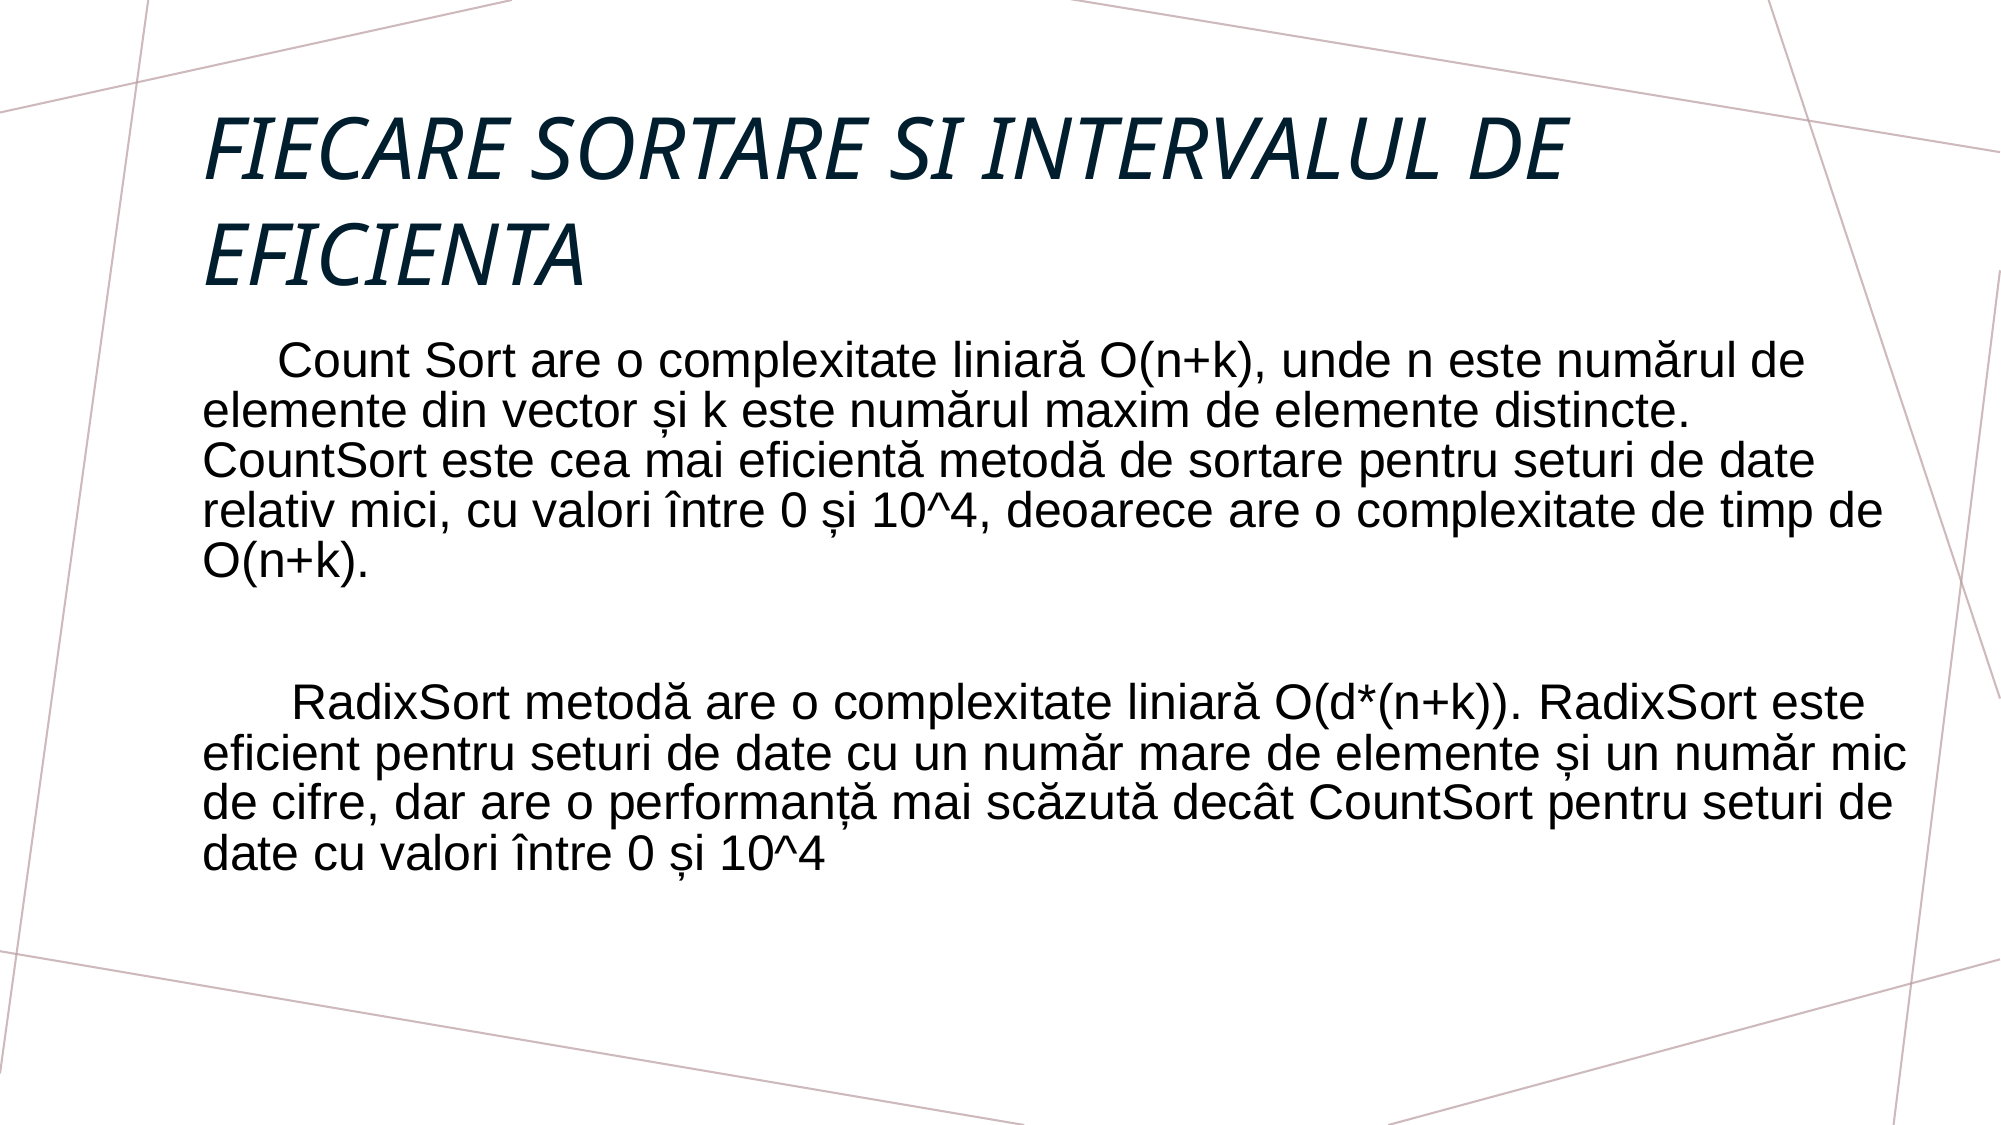

# Fiecare sortare si intervalul de eficienta
	Count Sort are o complexitate liniară O(n+k), unde n este numărul de elemente din vector și k este numărul maxim de elemente distincte. CountSort este cea mai eficientă metodă de sortare pentru seturi de date relativ mici, cu valori între 0 și 10^4, deoarece are o complexitate de timp de O(n+k).
	 RadixSort metodă are o complexitate liniară O(d*(n+k)). RadixSort este eficient pentru seturi de date cu un număr mare de elemente și un număr mic de cifre, dar are o performanță mai scăzută decât CountSort pentru seturi de date cu valori între 0 și 10^4